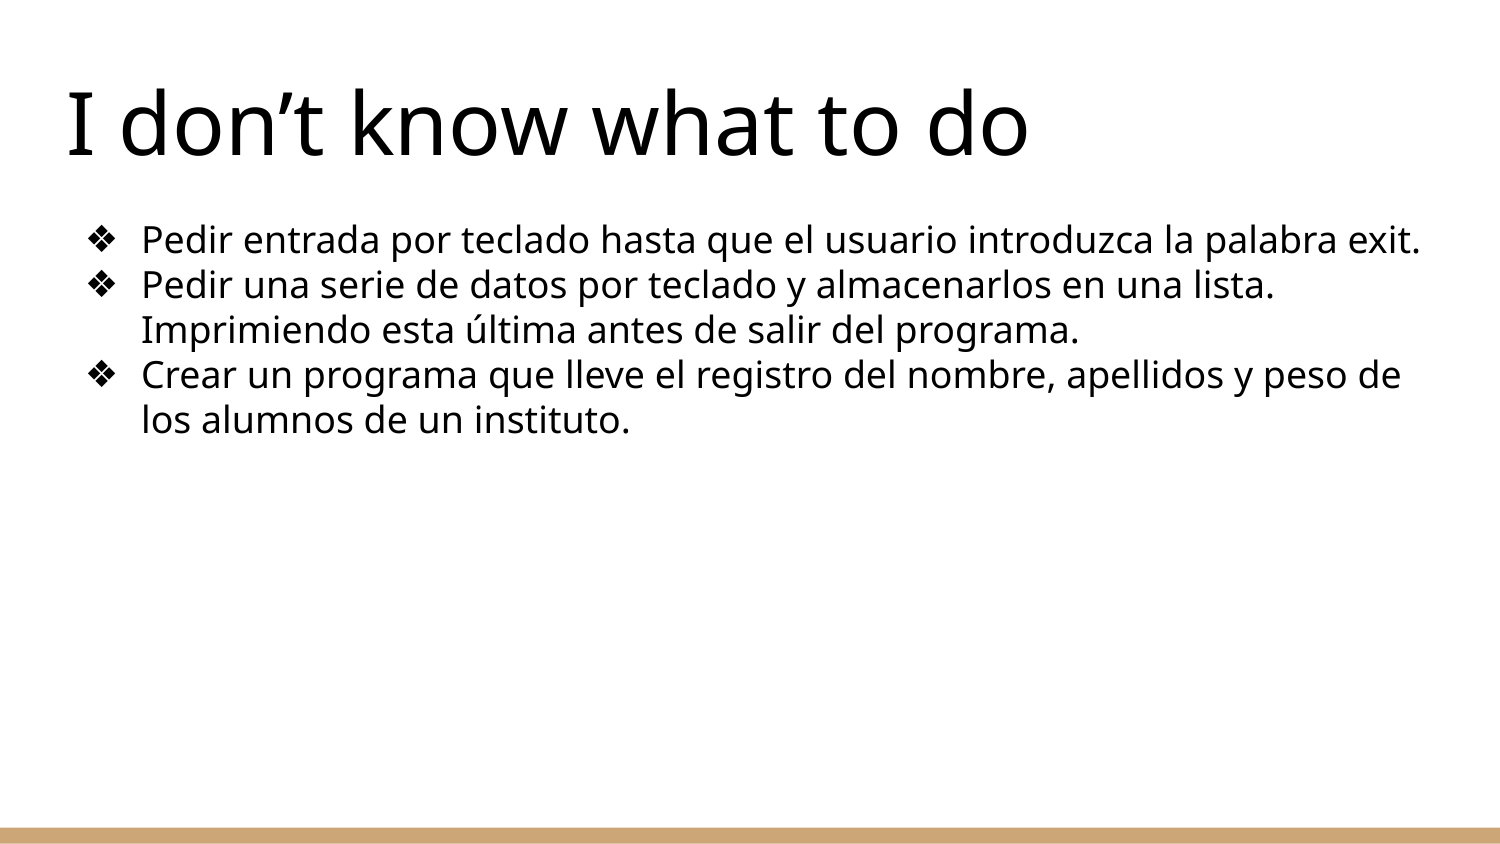

# I don’t know what to do
Pedir entrada por teclado hasta que el usuario introduzca la palabra exit.
Pedir una serie de datos por teclado y almacenarlos en una lista. Imprimiendo esta última antes de salir del programa.
Crear un programa que lleve el registro del nombre, apellidos y peso de los alumnos de un instituto.